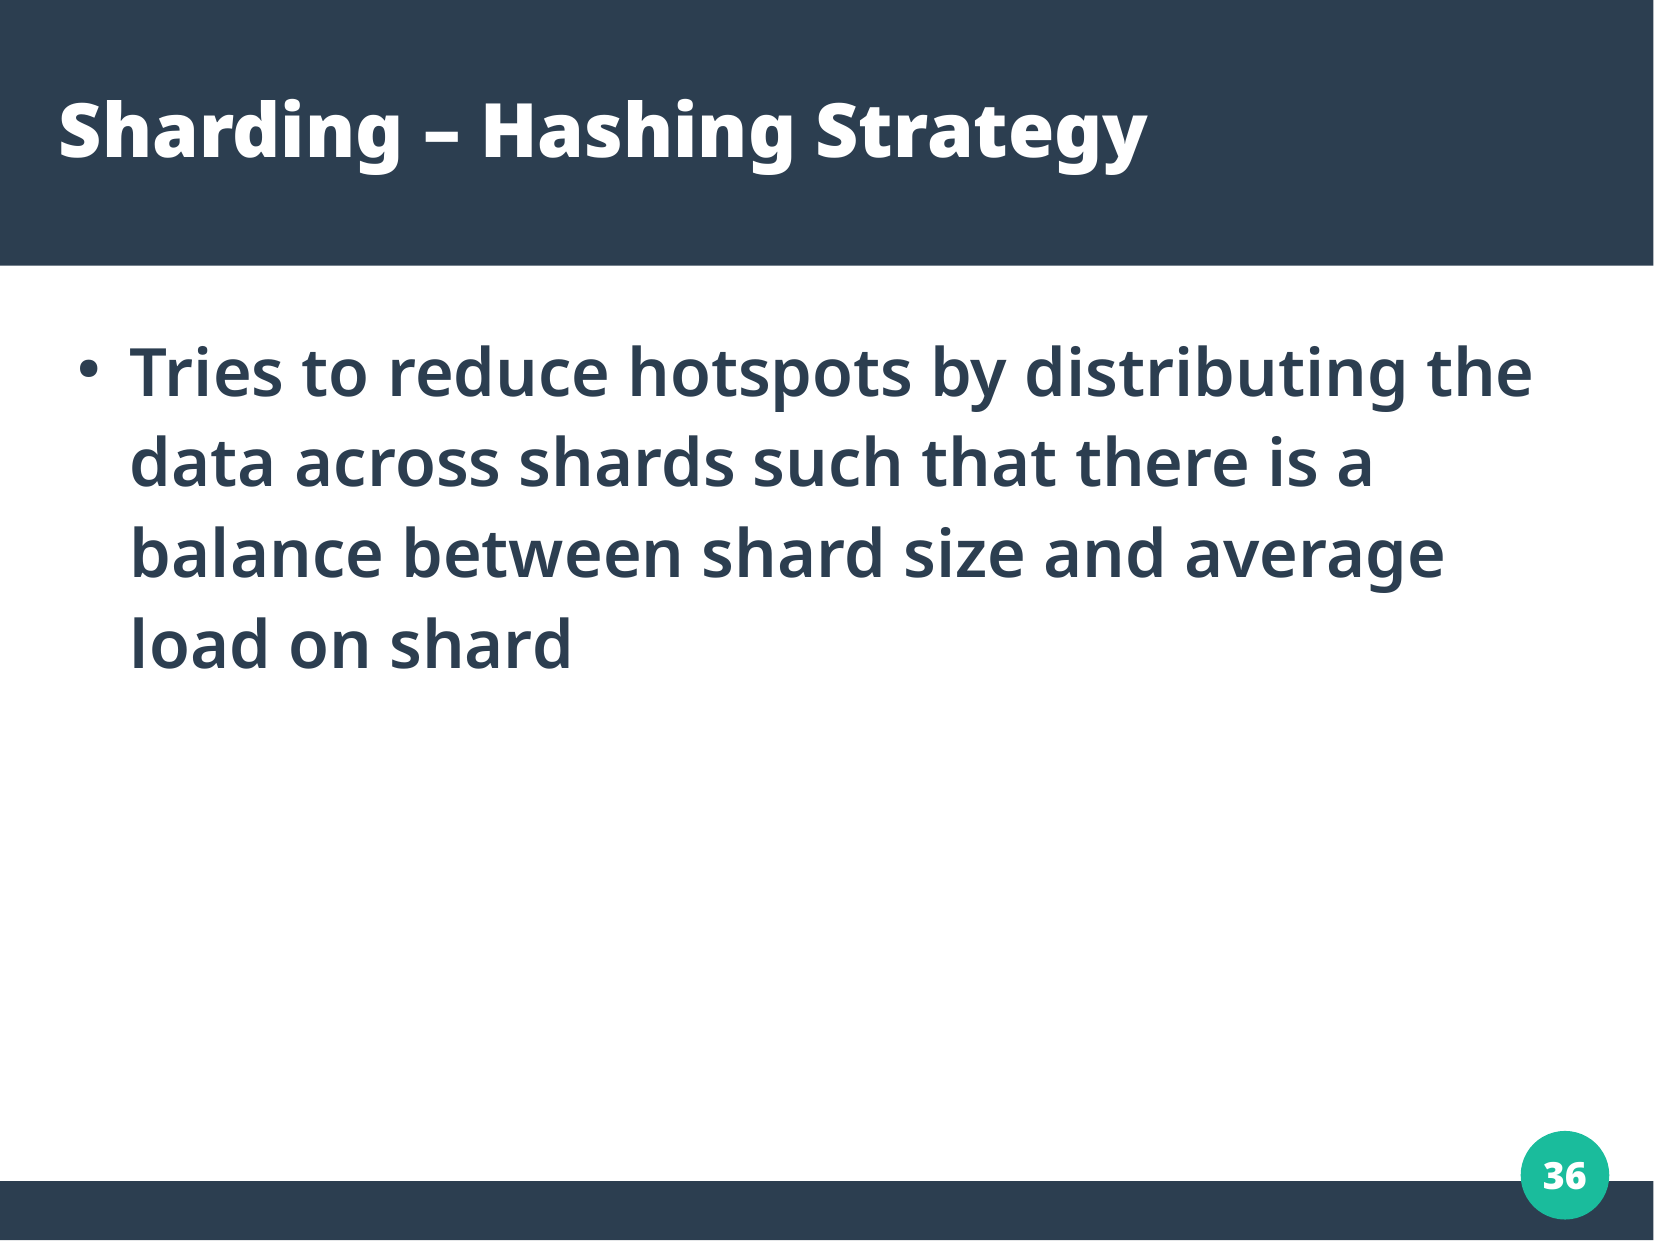

# Sharding – Hashing Strategy
Tries to reduce hotspots by distributing the data across shards such that there is a balance between shard size and average load on shard
36